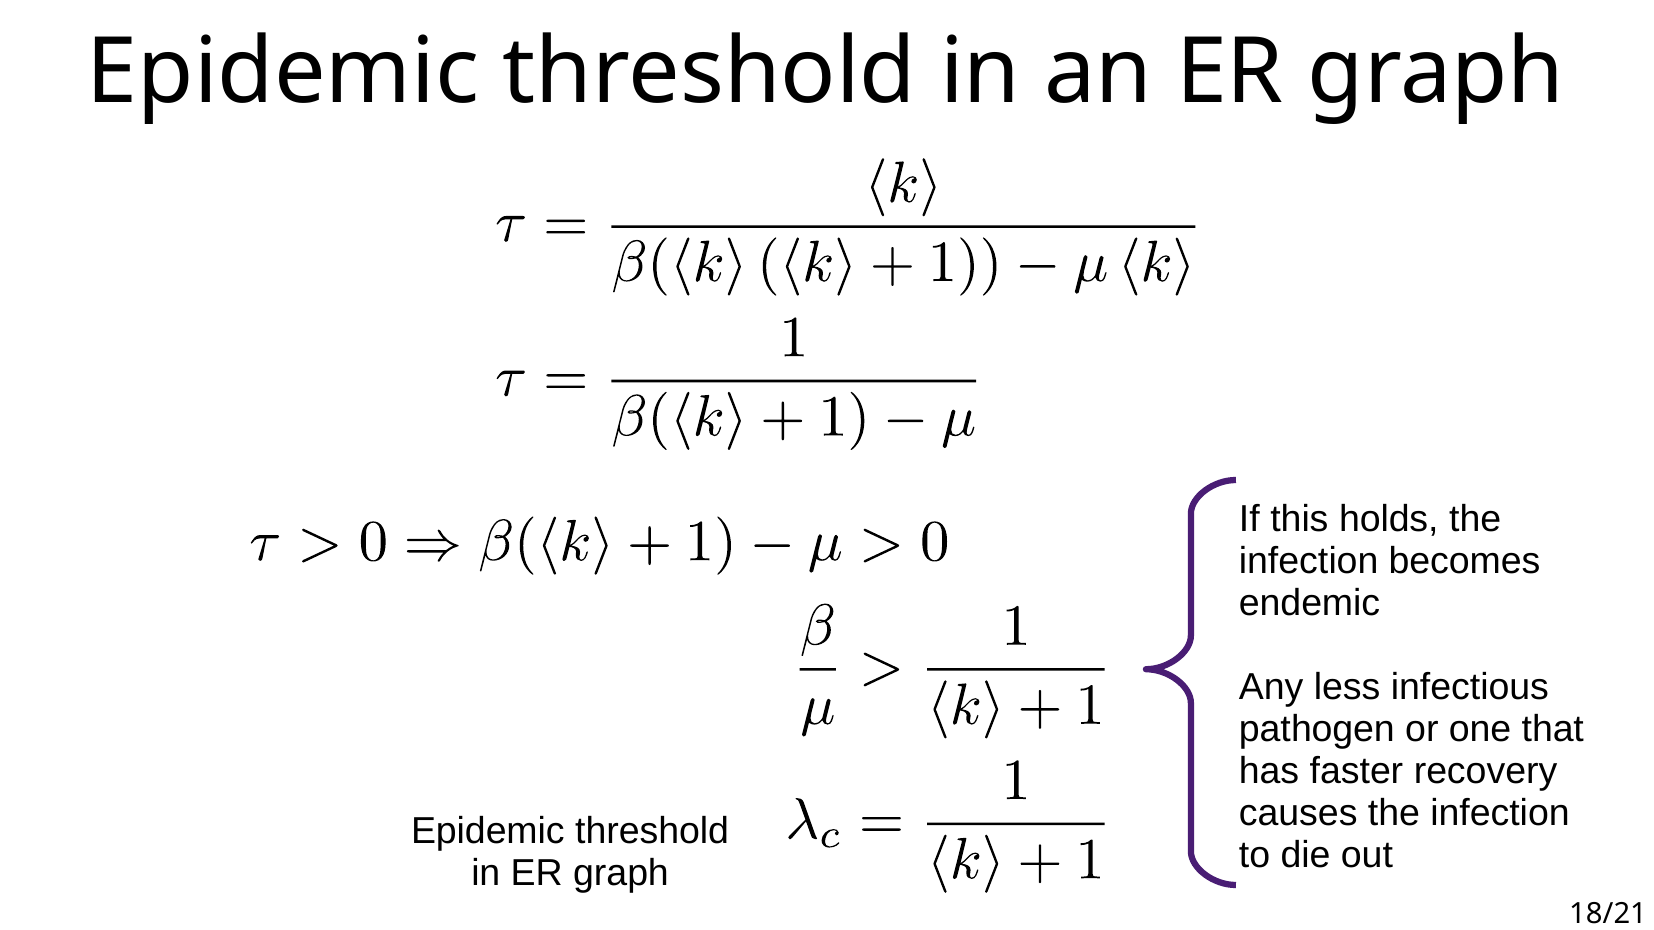

# Epidemic threshold in an ER graph
If this holds, the infection becomes endemic
Any less infectious pathogen or one that has faster recovery causes the infection to die out
Epidemic threshold
in ER graph
18